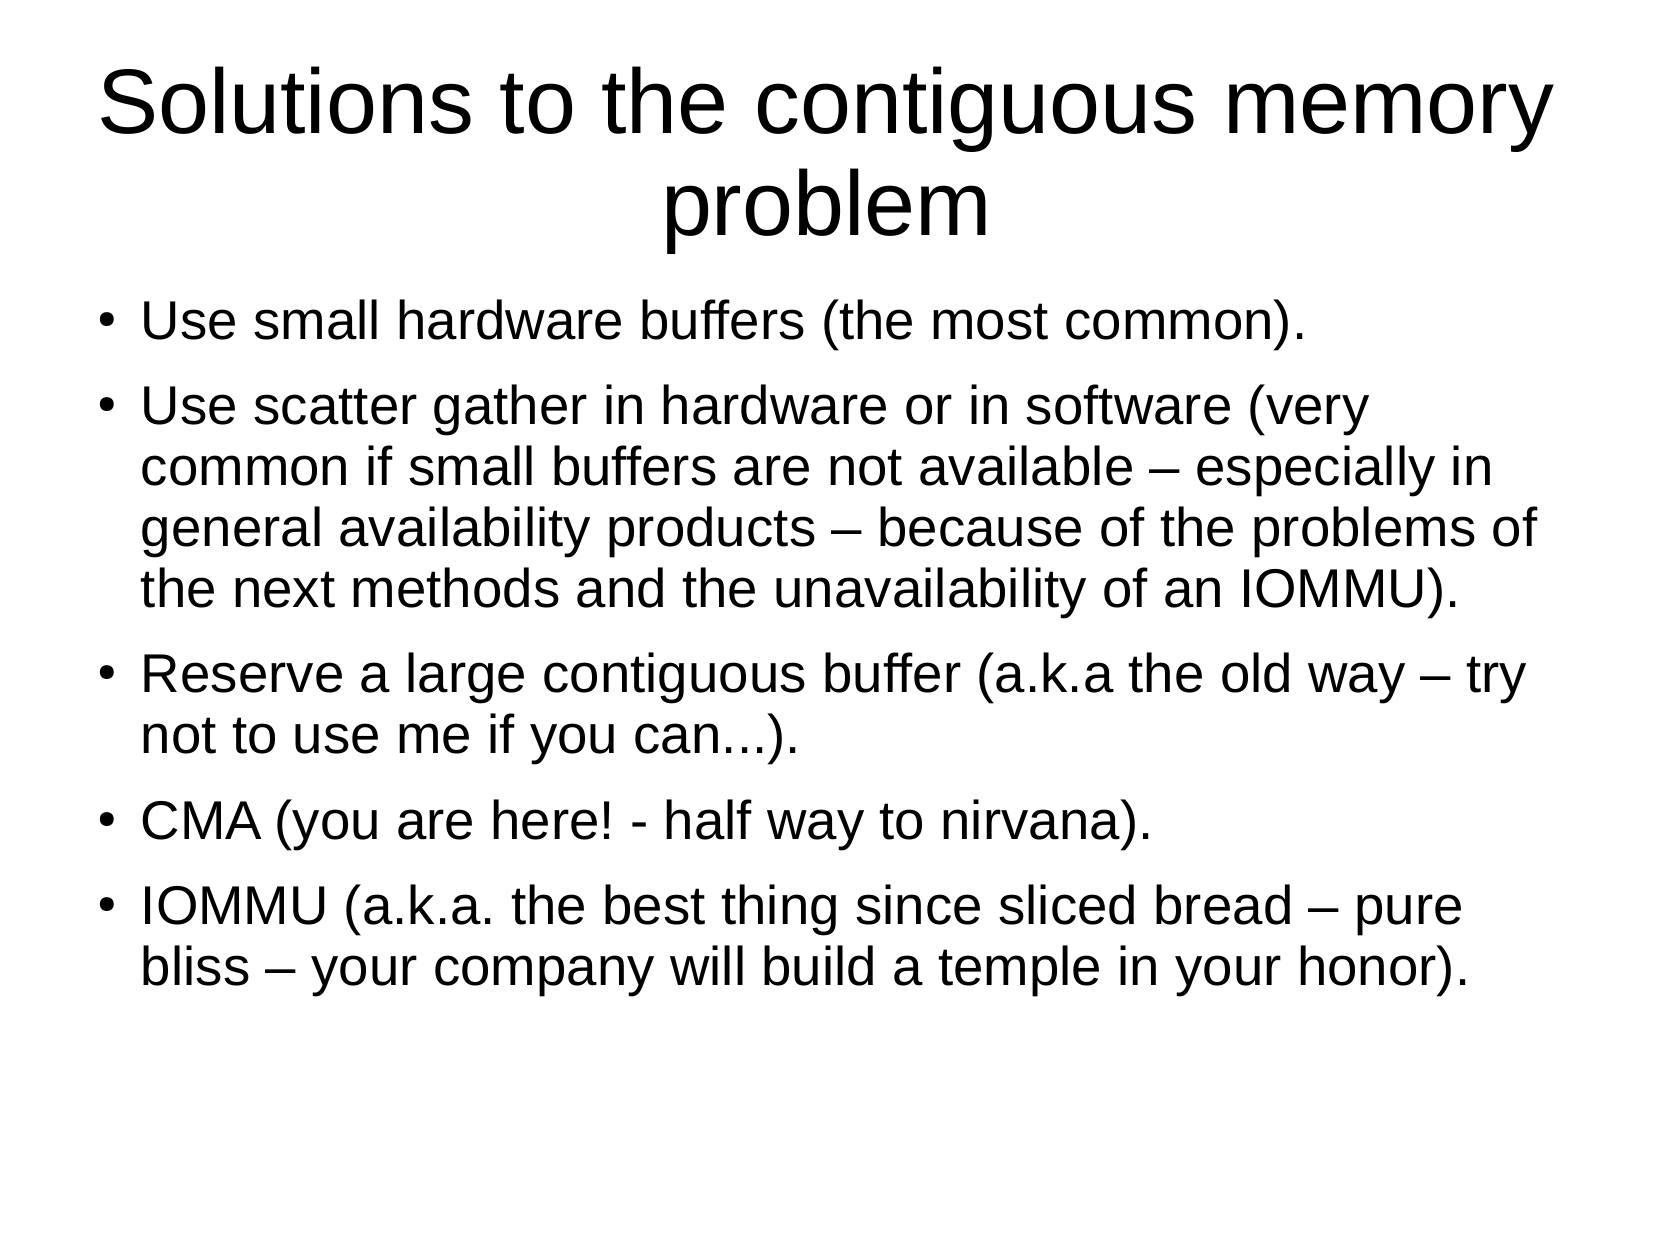

# Solutions to the contiguous memory problem
Use small hardware buffers (the most common).
Use scatter gather in hardware or in software (very common if small buffers are not available – especially in general availability products – because of the problems of the next methods and the unavailability of an IOMMU).
Reserve a large contiguous buffer (a.k.a the old way – try not to use me if you can...).
CMA (you are here! - half way to nirvana).
IOMMU (a.k.a. the best thing since sliced bread – pure bliss – your company will build a temple in your honor).